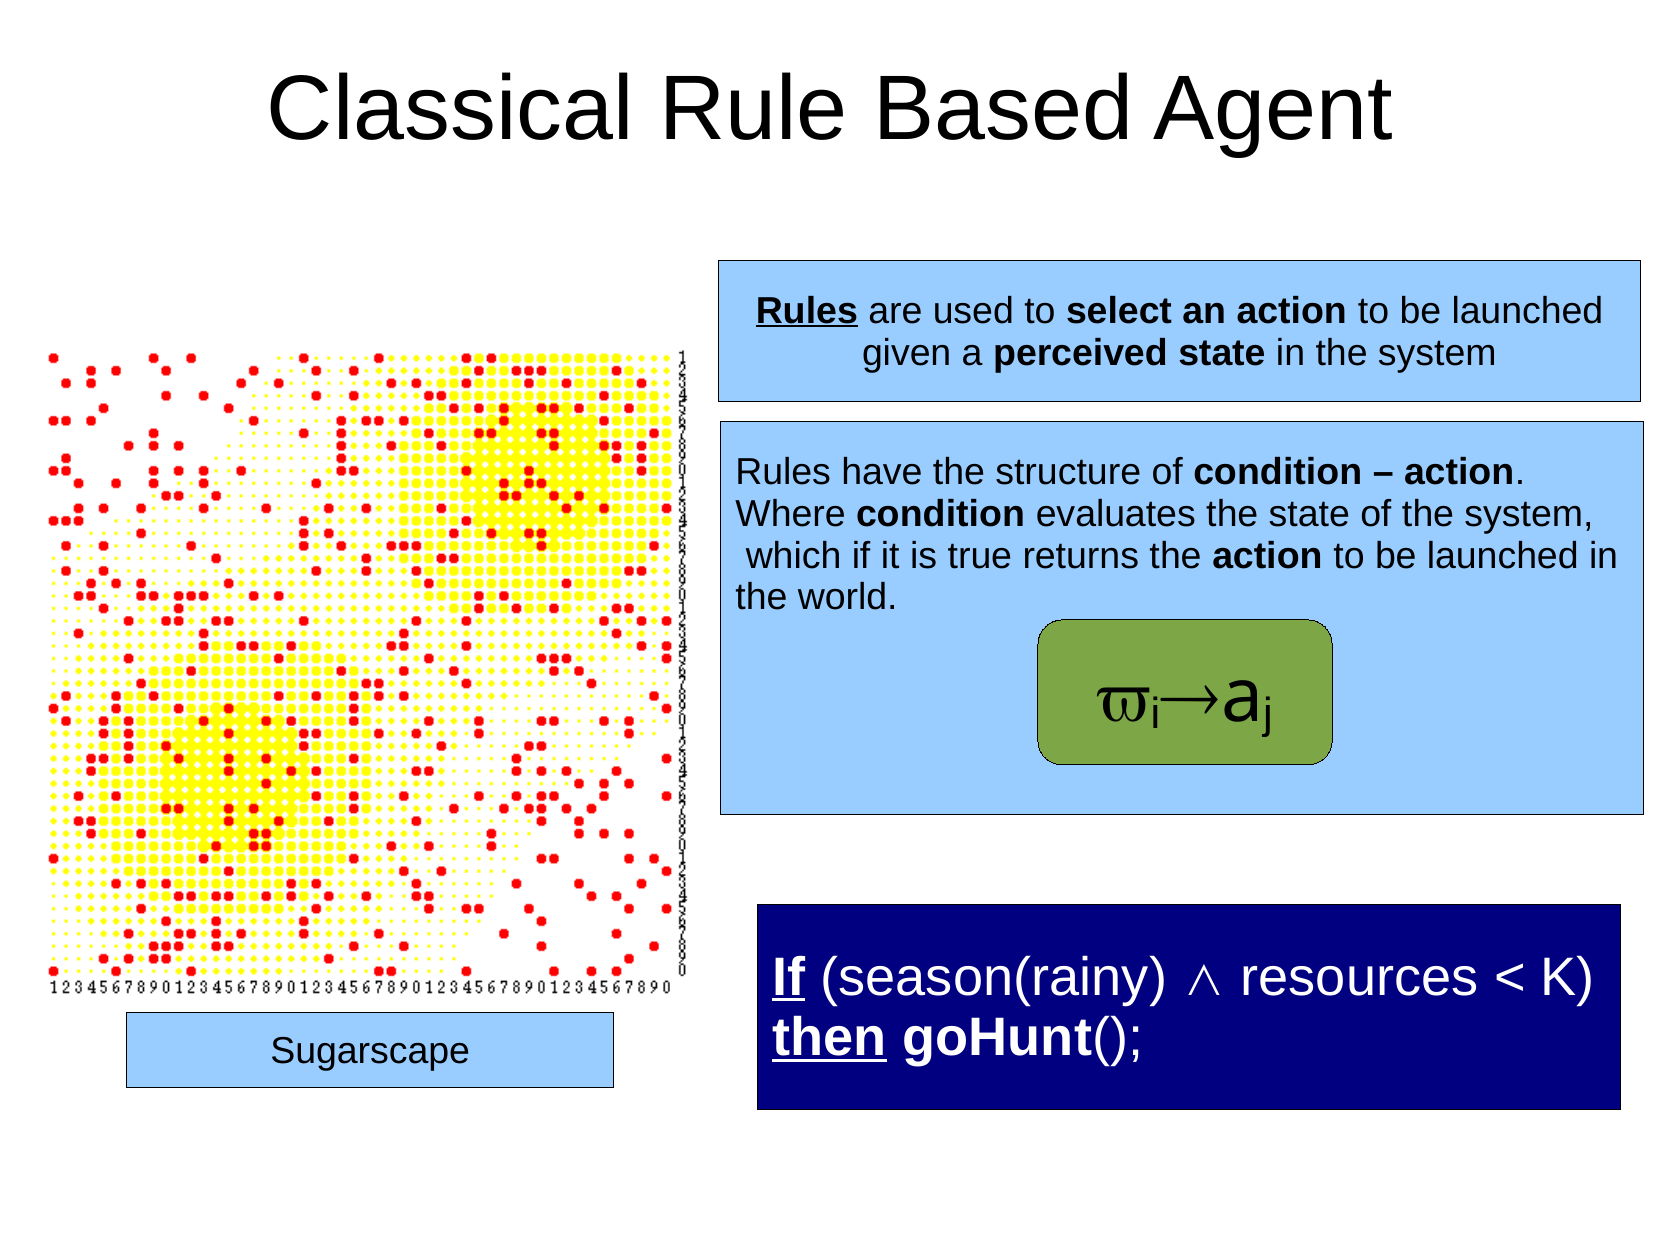

# Classical Rule Based Agent
Rules are used to select an action to be launched given a perceived state in the system
Rules have the structure of condition – action.
Where condition evaluates the state of the system,
 which if it is true returns the action to be launched in
the world.
ϖiaj
If (season(rainy) ∧ resources < K)
then goHunt();
Sugarscape